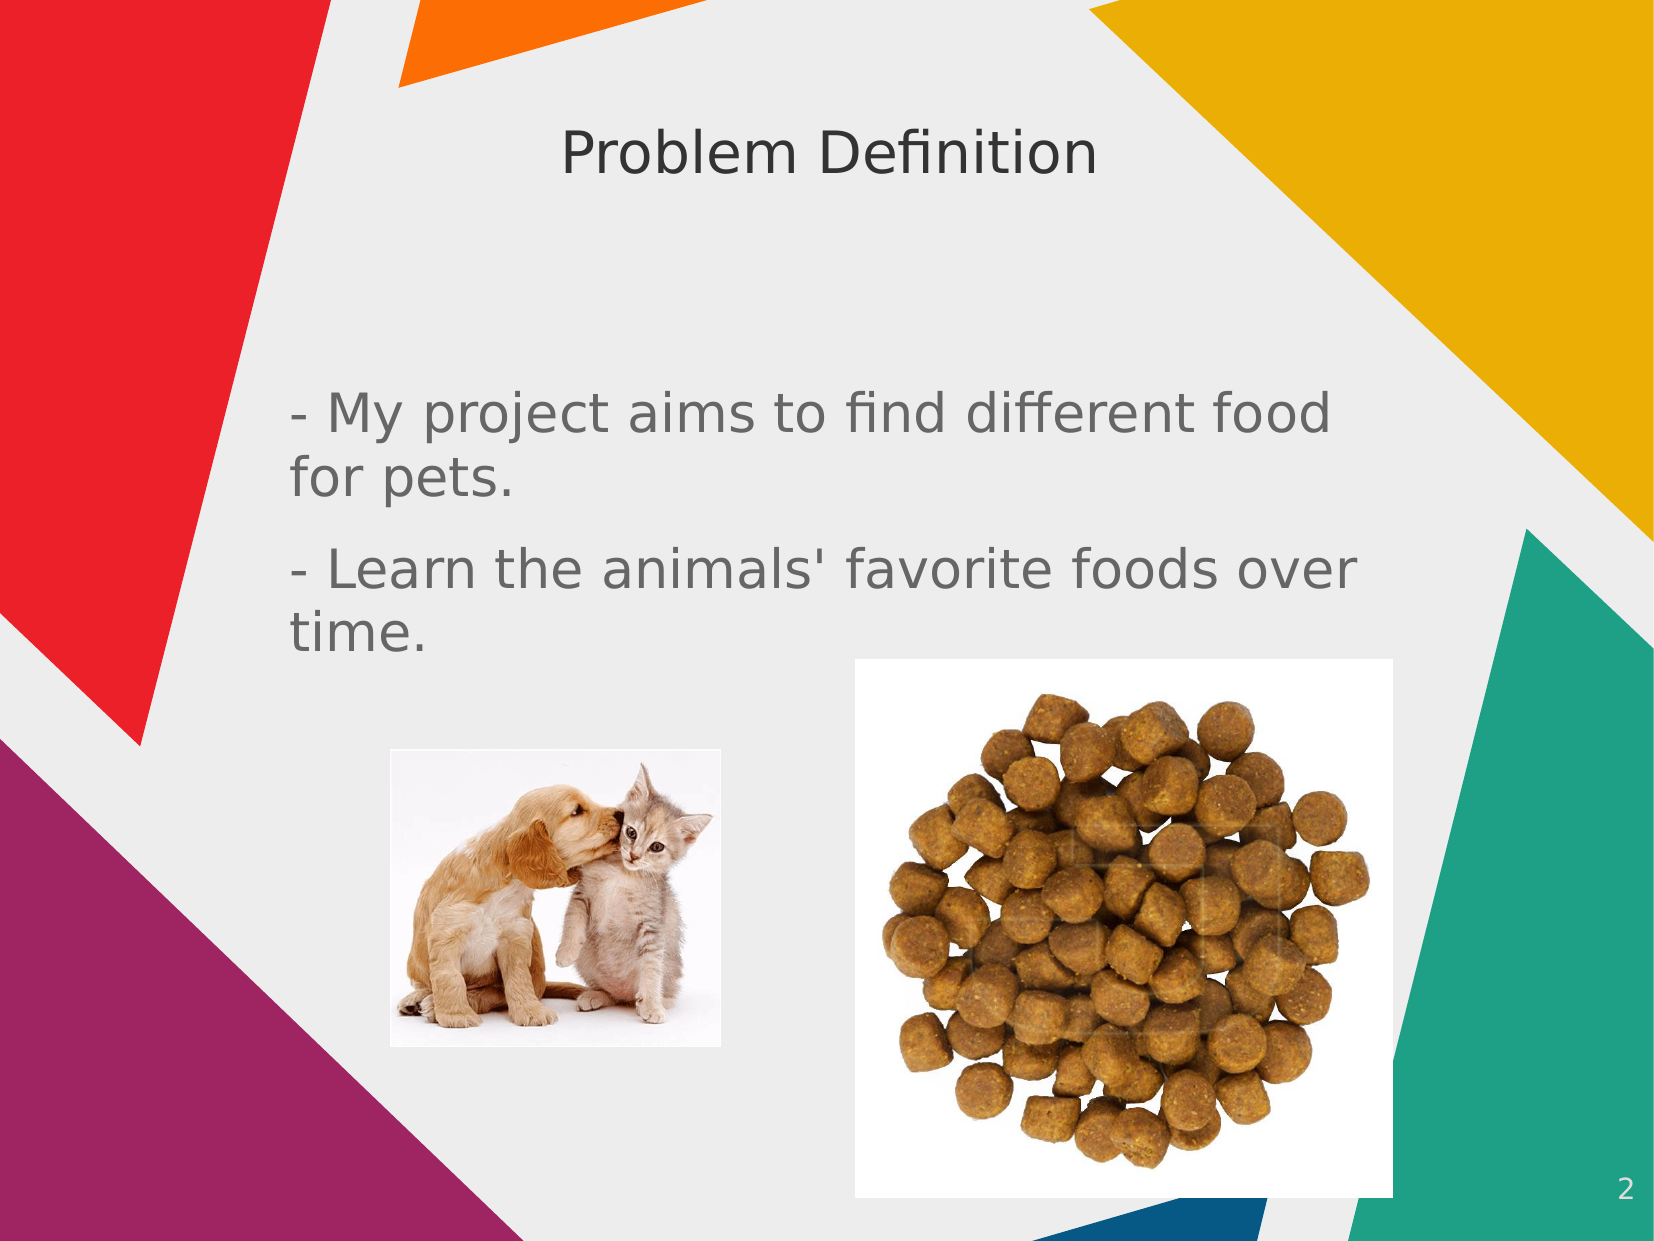

# Problem Definition
- My project aims to find different food for pets.
- Learn the animals' favorite foods over time.
2